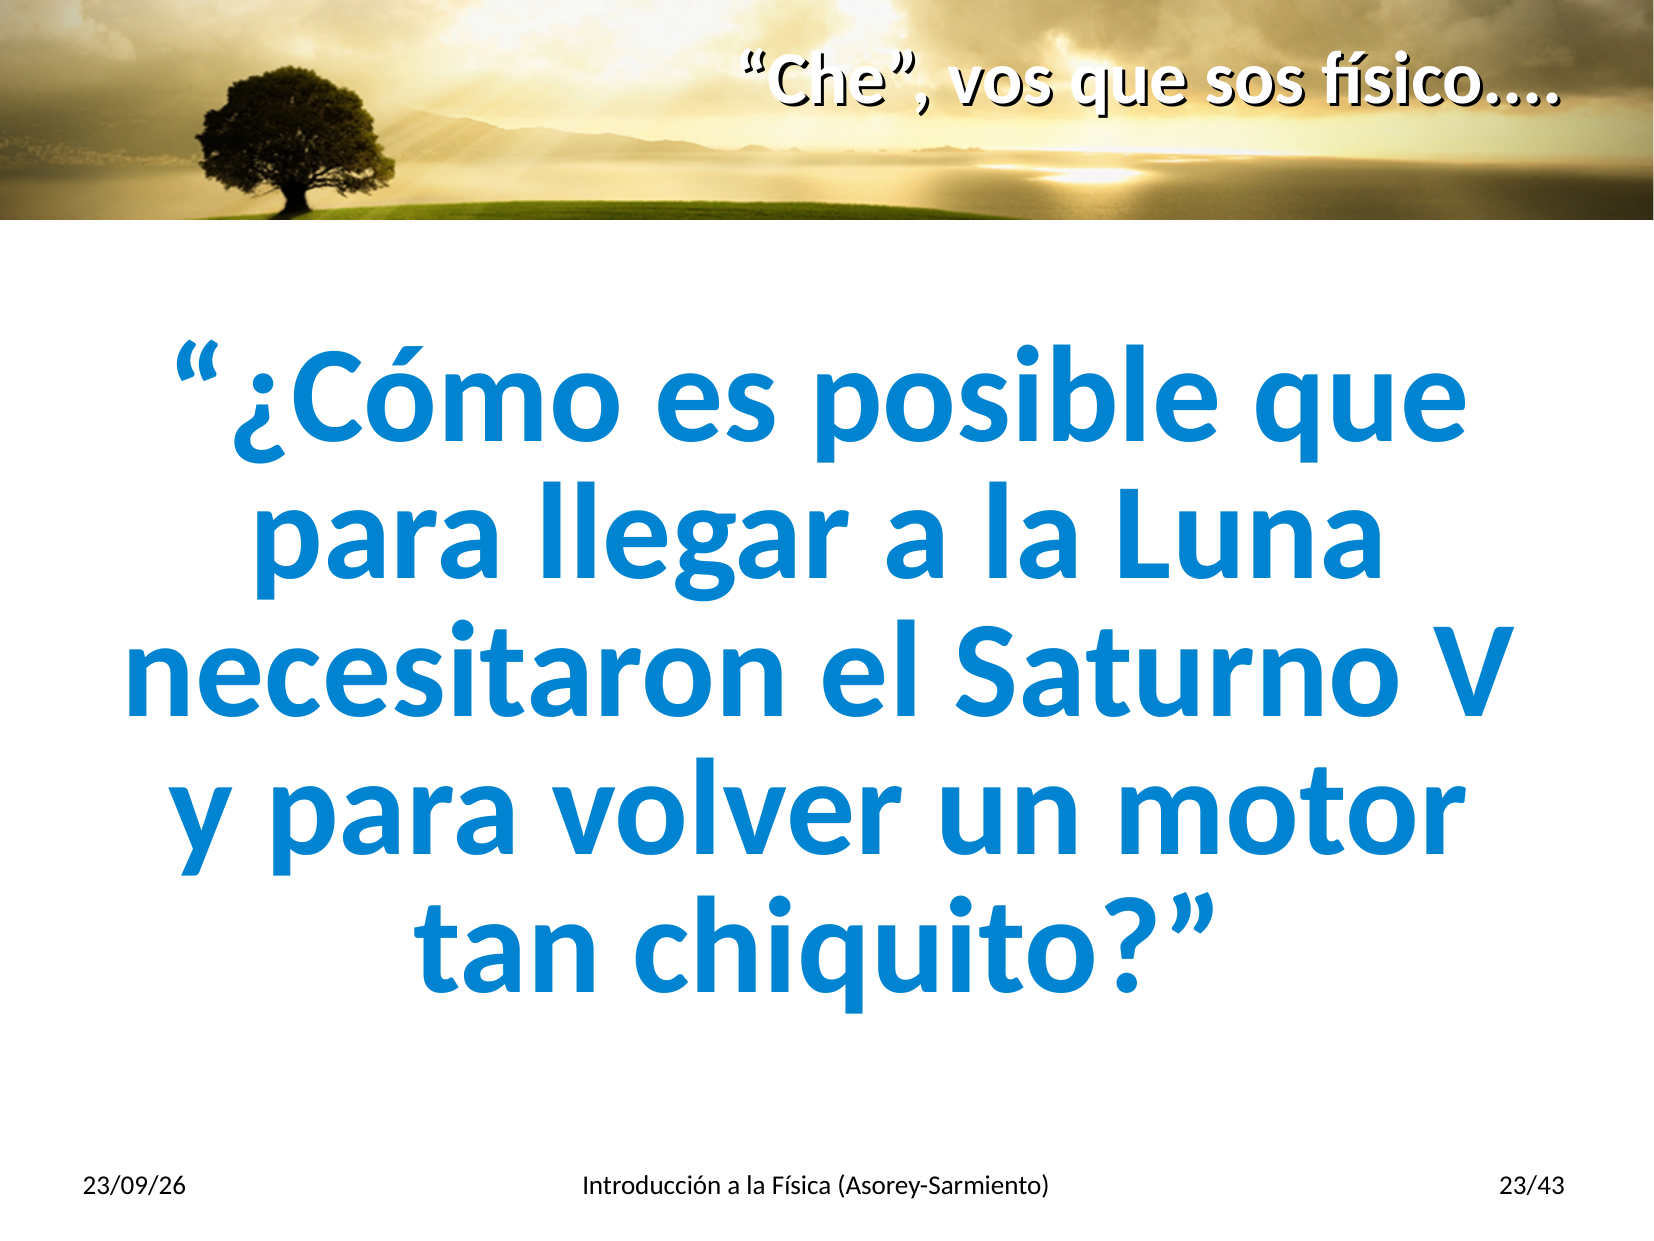

# “Che”, vos que sos físico....
“¿Cómo es posible que para llegar a la Luna necesitaron el Saturno V y para volver un motor tan chiquito?”
Introducción a la Física (Asorey-Sarmiento)
23